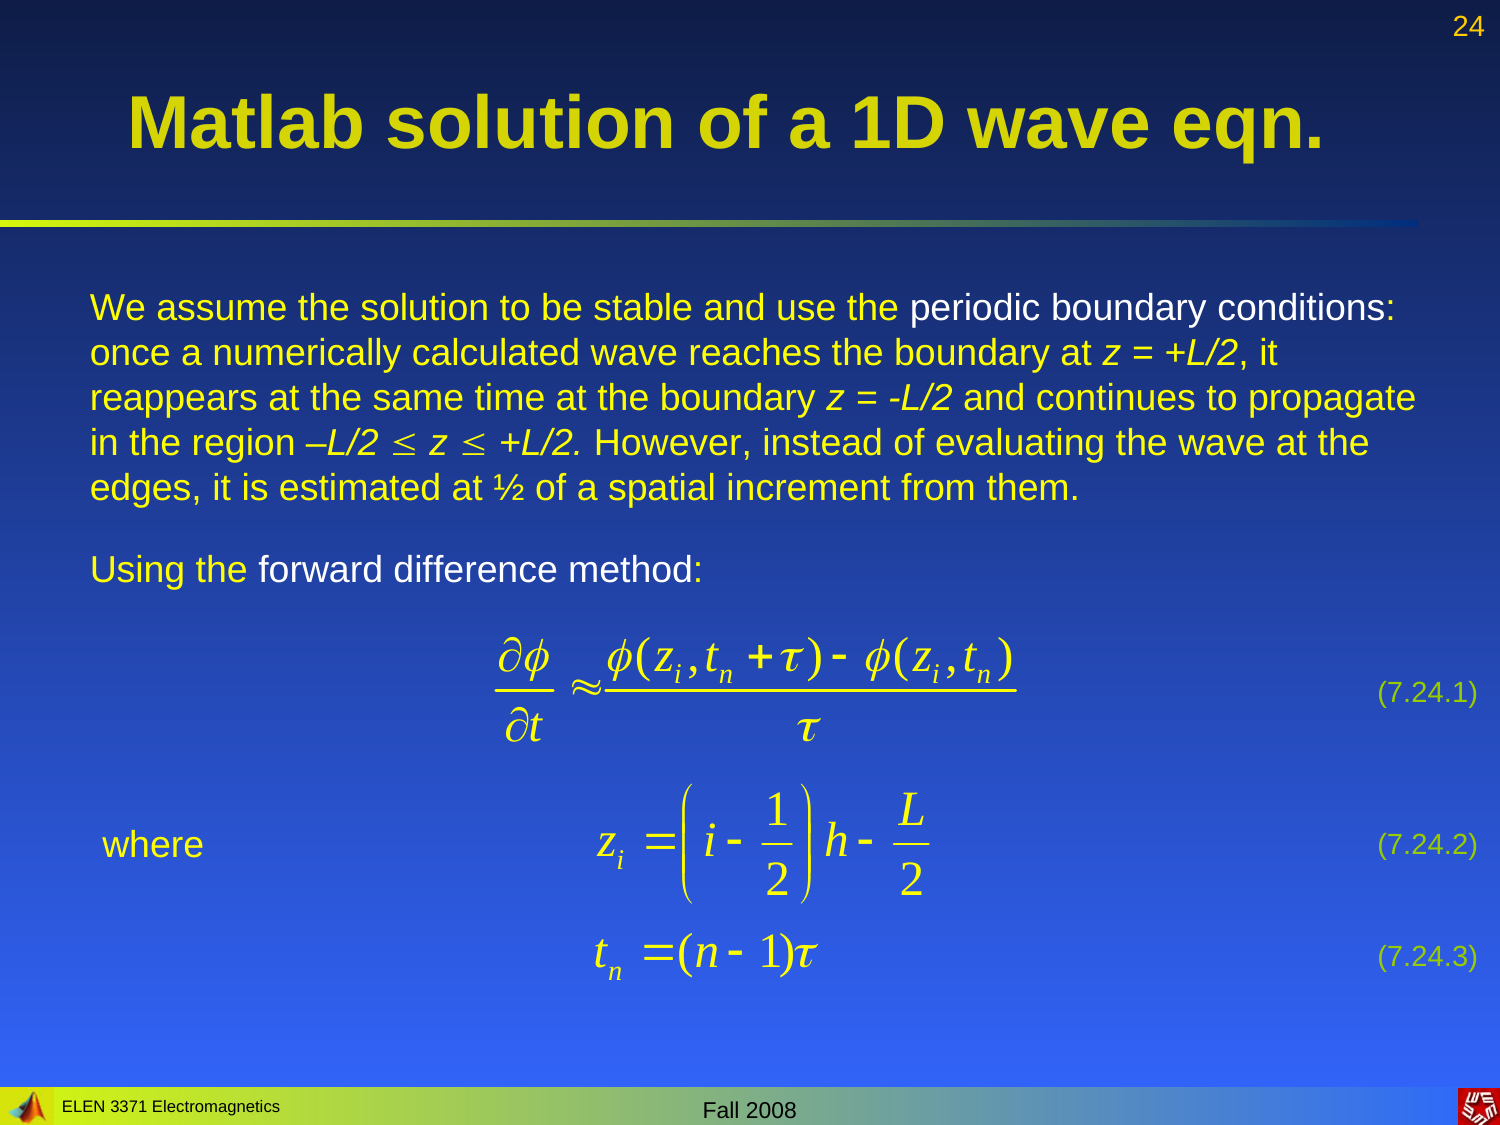

# Matlab solution of a 1D wave eqn.
We assume the solution to be stable and use the periodic boundary conditions: once a numerically calculated wave reaches the boundary at z = +L/2, it reappears at the same time at the boundary z = -L/2 and continues to propagate in the region –L/2  z  +L/2. However, instead of evaluating the wave at the edges, it is estimated at ½ of a spatial increment from them.
Using the forward difference method:
(7.24.1)
where
(7.24.2)
(7.24.3)